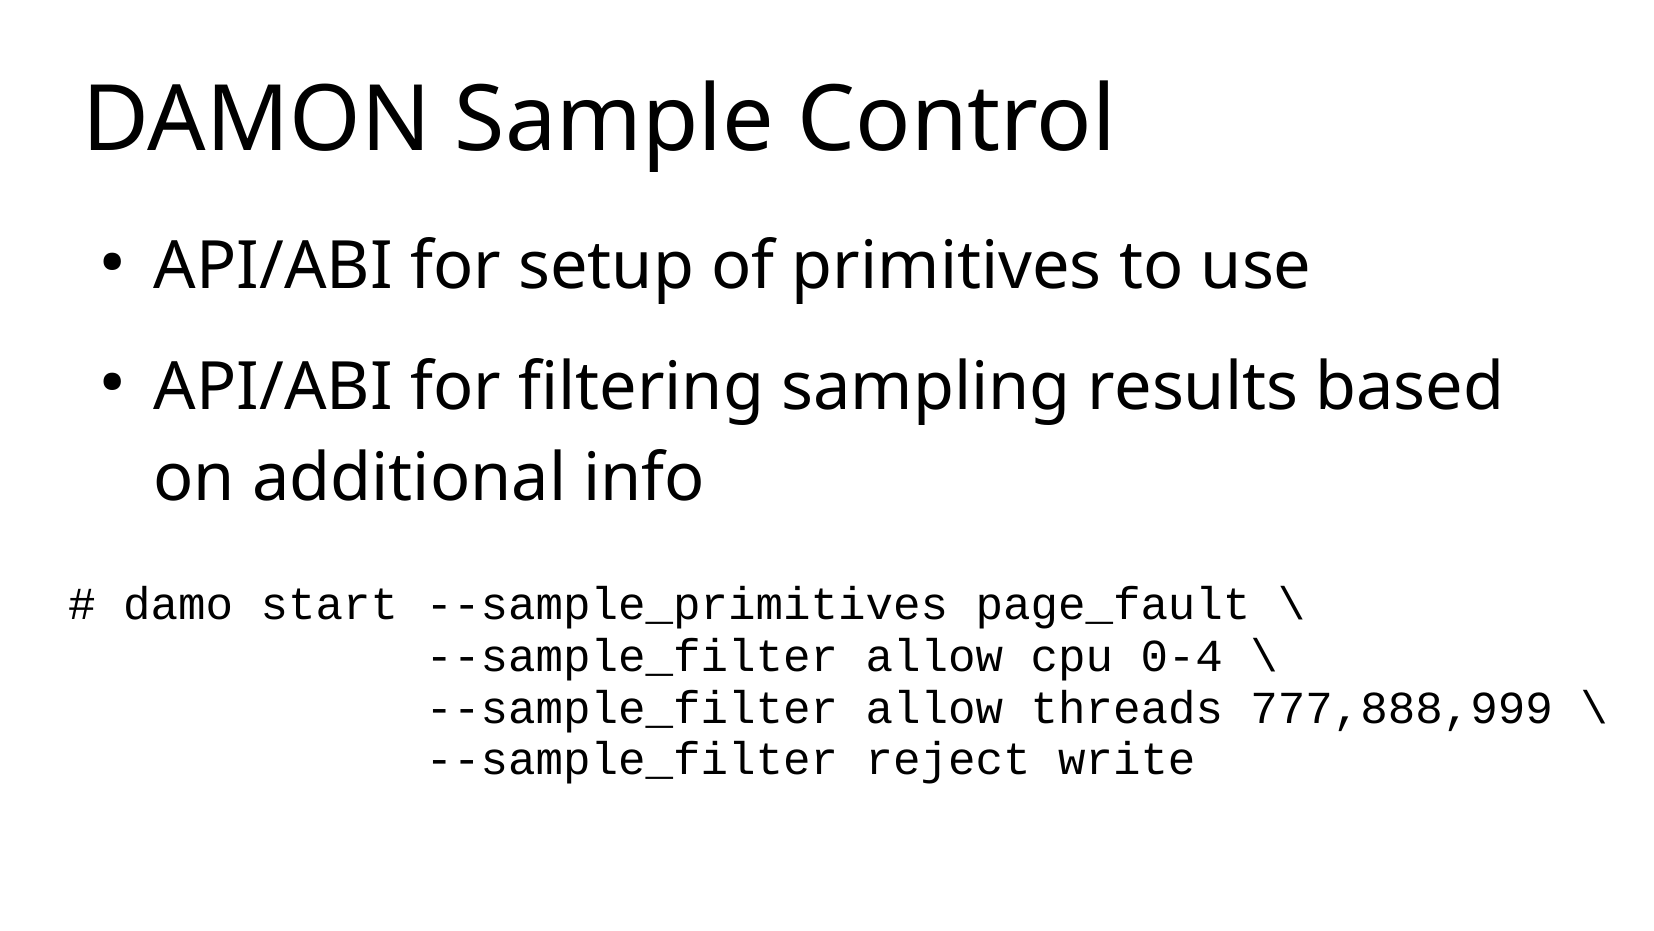

# DAMON Sample Control
API/ABI for setup of primitives to use
API/ABI for filtering sampling results based on additional info
# damo start --sample_primitives page_fault \ --sample_filter allow cpu 0-4 \
 --sample_filter allow threads 777,888,999 \
 --sample_filter reject write